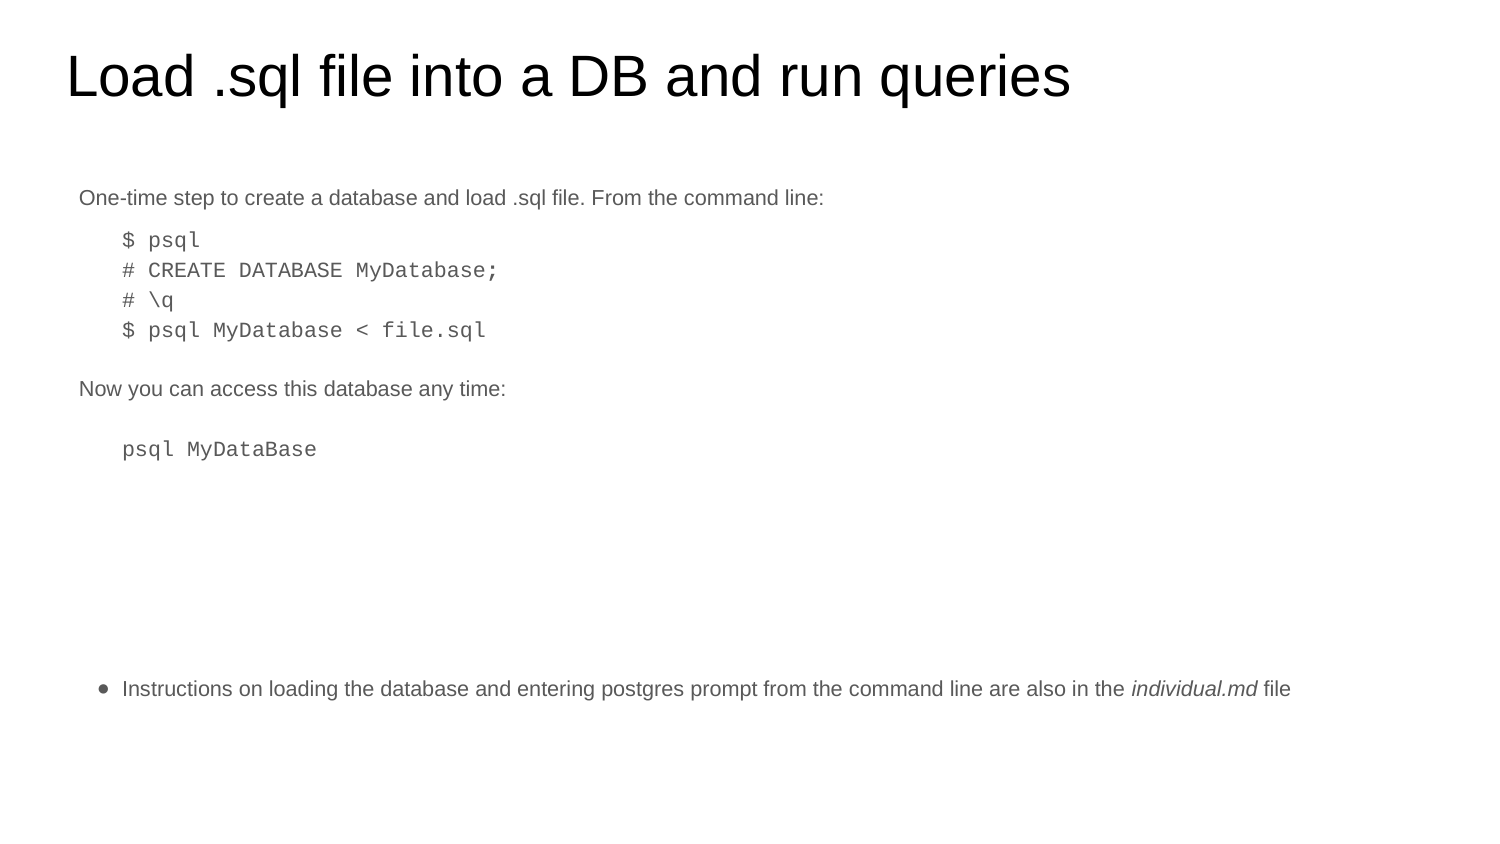

# Load .sql file into a DB and run queries
One-time step to create a database and load .sql file. From the command line:
	$ psql
	# CREATE DATABASE MyDatabase;
	# \q
	$ psql MyDatabase < file.sql
Now you can access this database any time:
	psql MyDataBase
Instructions on loading the database and entering postgres prompt from the command line are also in the individual.md file